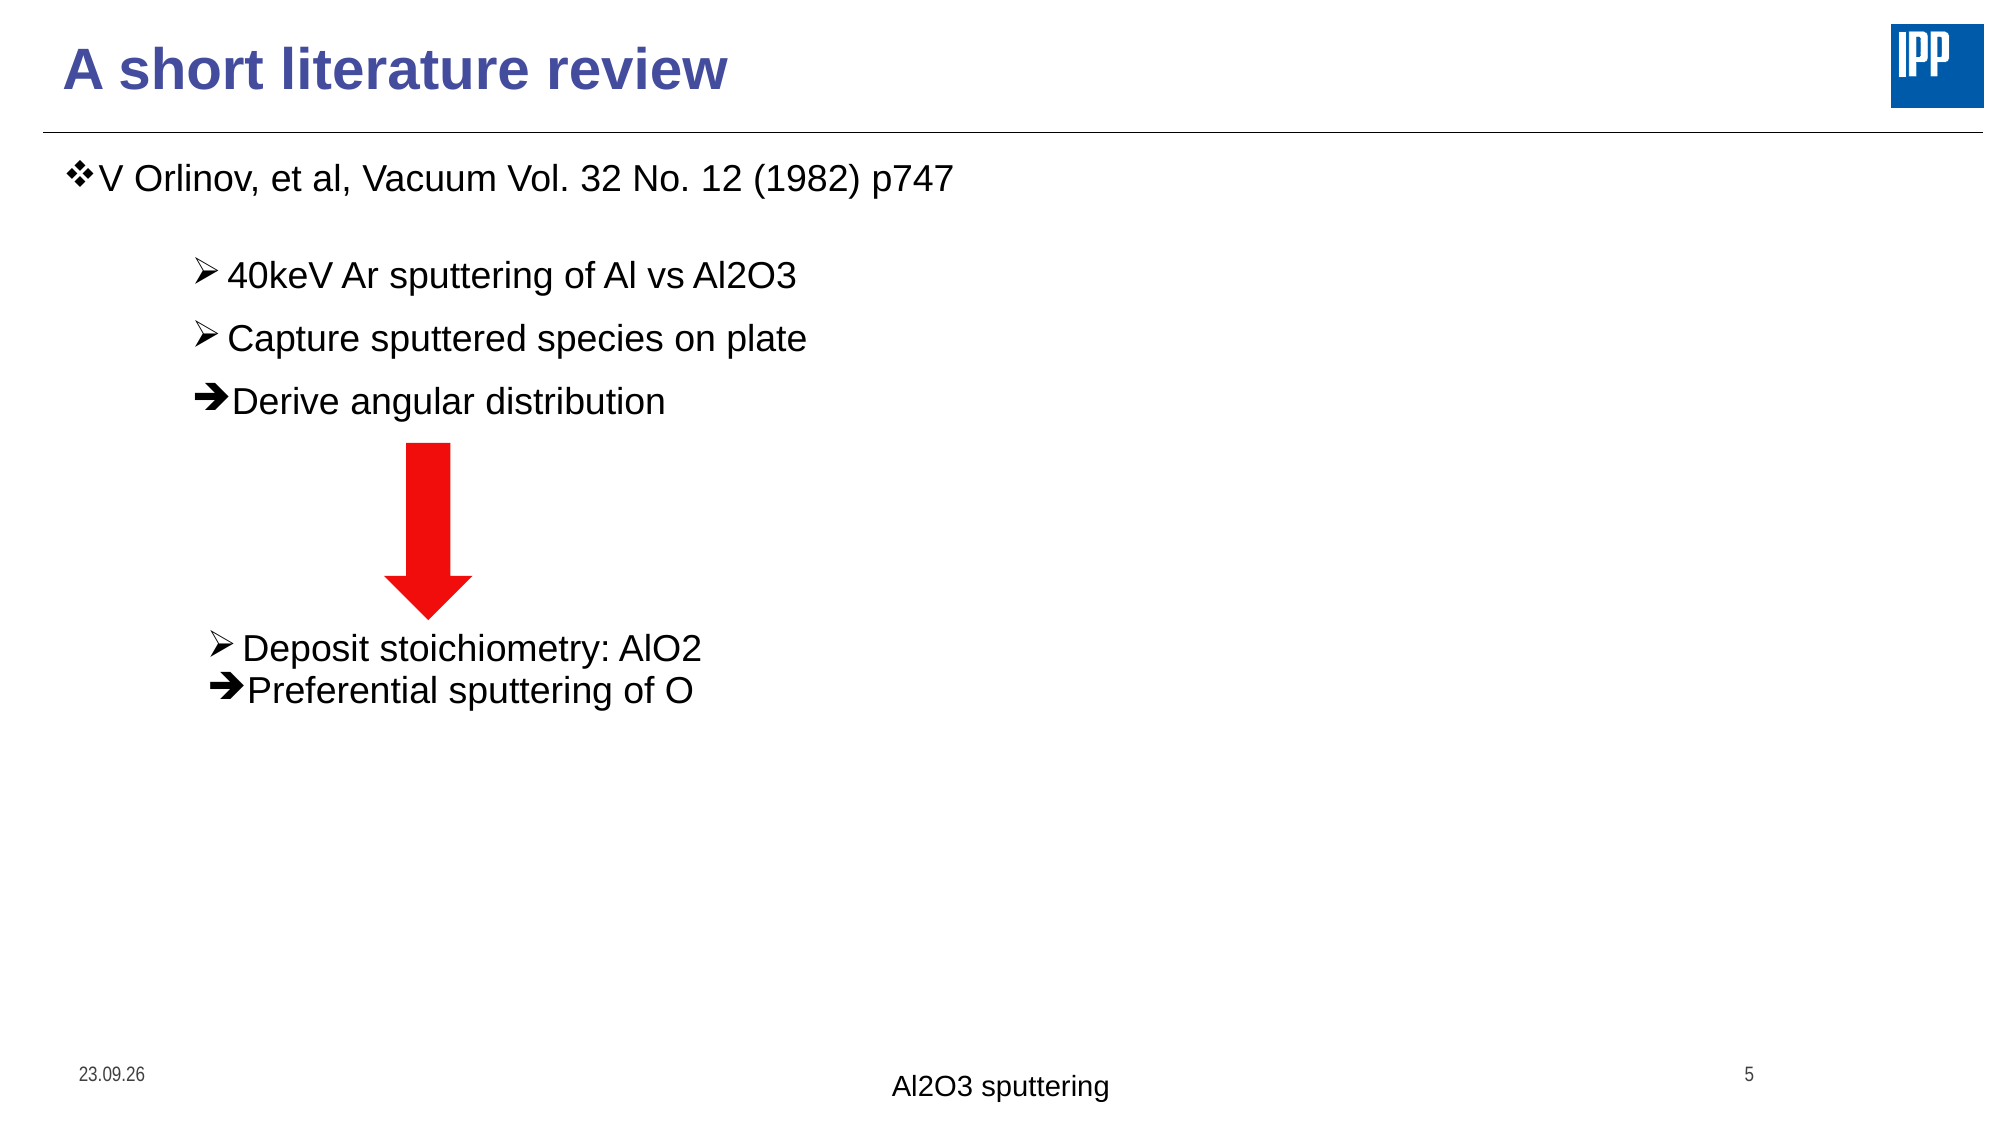

A short literature review
V Orlinov, et al, Vacuum Vol. 32 No. 12 (1982) p747
40keV Ar sputtering of Al vs Al2O3
Capture sputtered species on plate
Derive angular distribution
Deposit stoichiometry: AlO2
Preferential sputtering of O
Al2O3 sputtering
5